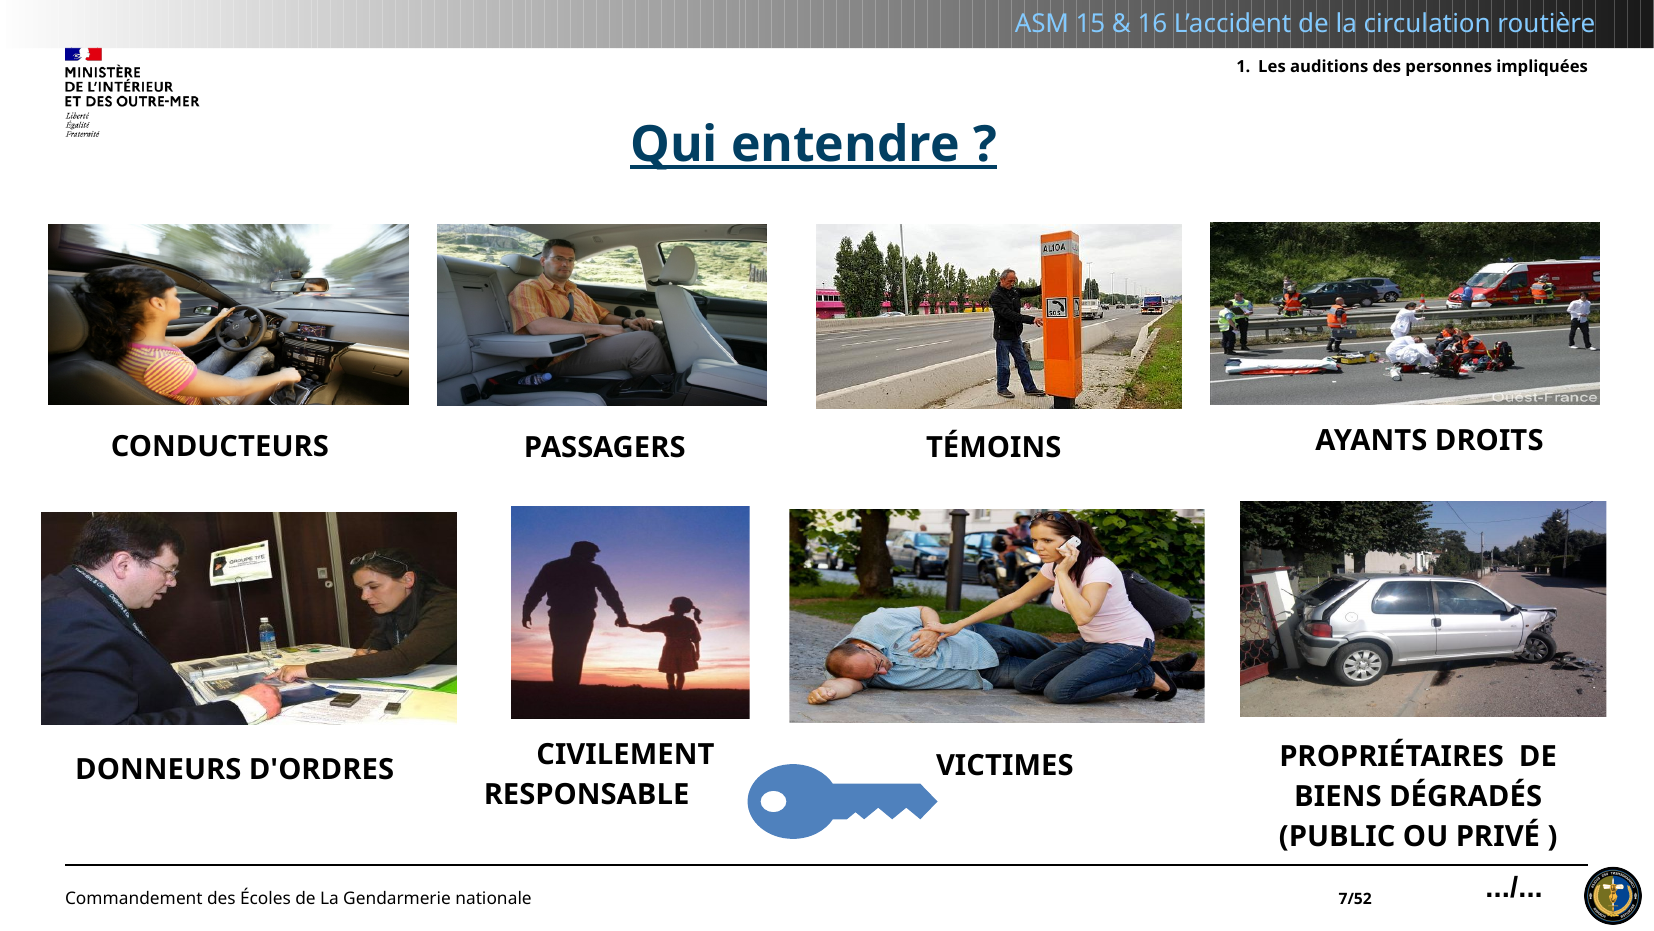

# LES AUDITIONS DES PERSONNES IMPLIQUÉES
 Qui entendre ?
 AYANTS DROITS
 CONDUCTEURS
PASSAGERS
 TÉMOINS
PROPRIÉTAIRES DE BIENS DÉGRADÉS (PUBLIC OU PRIVÉ )
VICTIMES
 CIVILEMENT RESPONSABLE
DONNEURS D'ORDRES
.../...